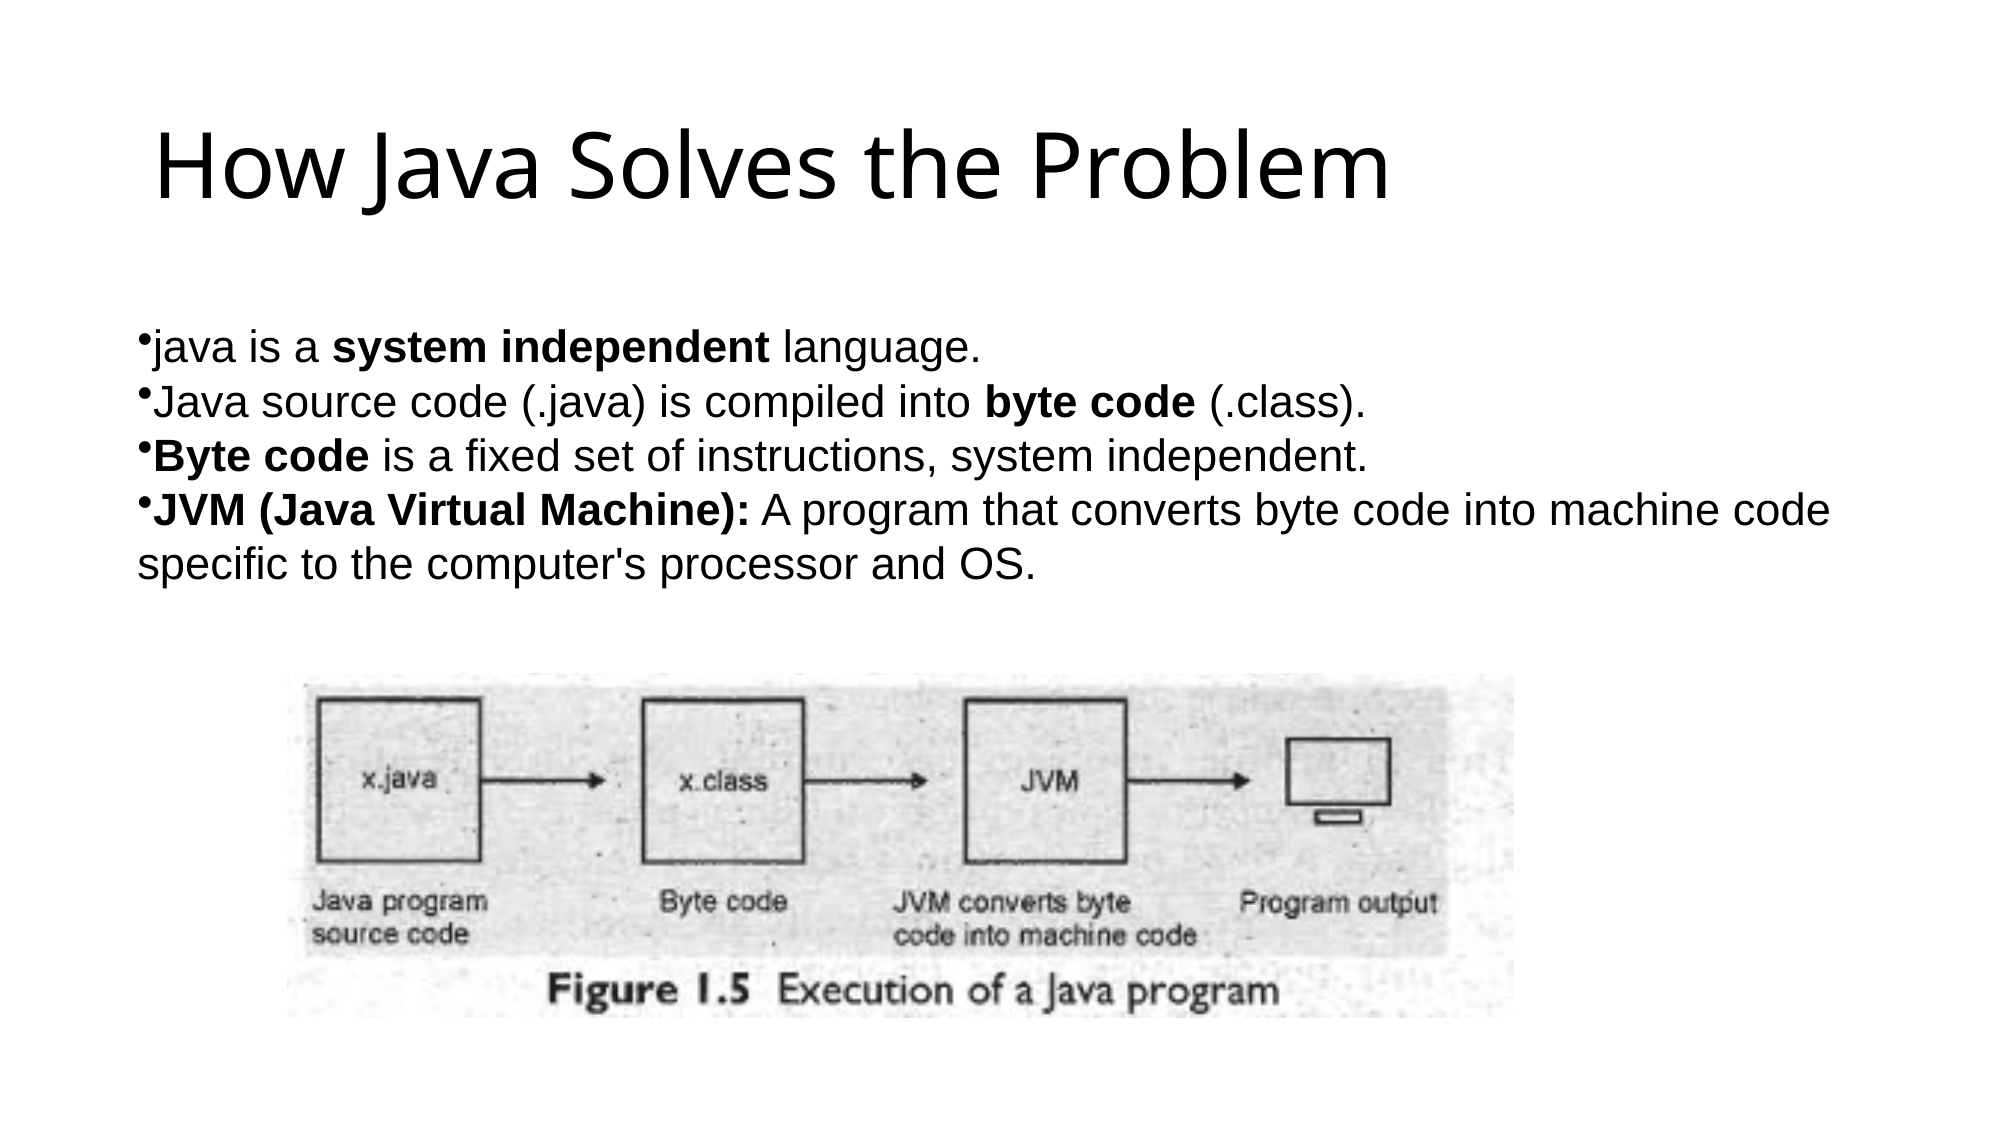

# How Java Solves the Problem
java is a system independent language.
Java source code (.java) is compiled into byte code (.class).
Byte code is a fixed set of instructions, system independent.
JVM (Java Virtual Machine): A program that converts byte code into machine code specific to the computer's processor and OS.